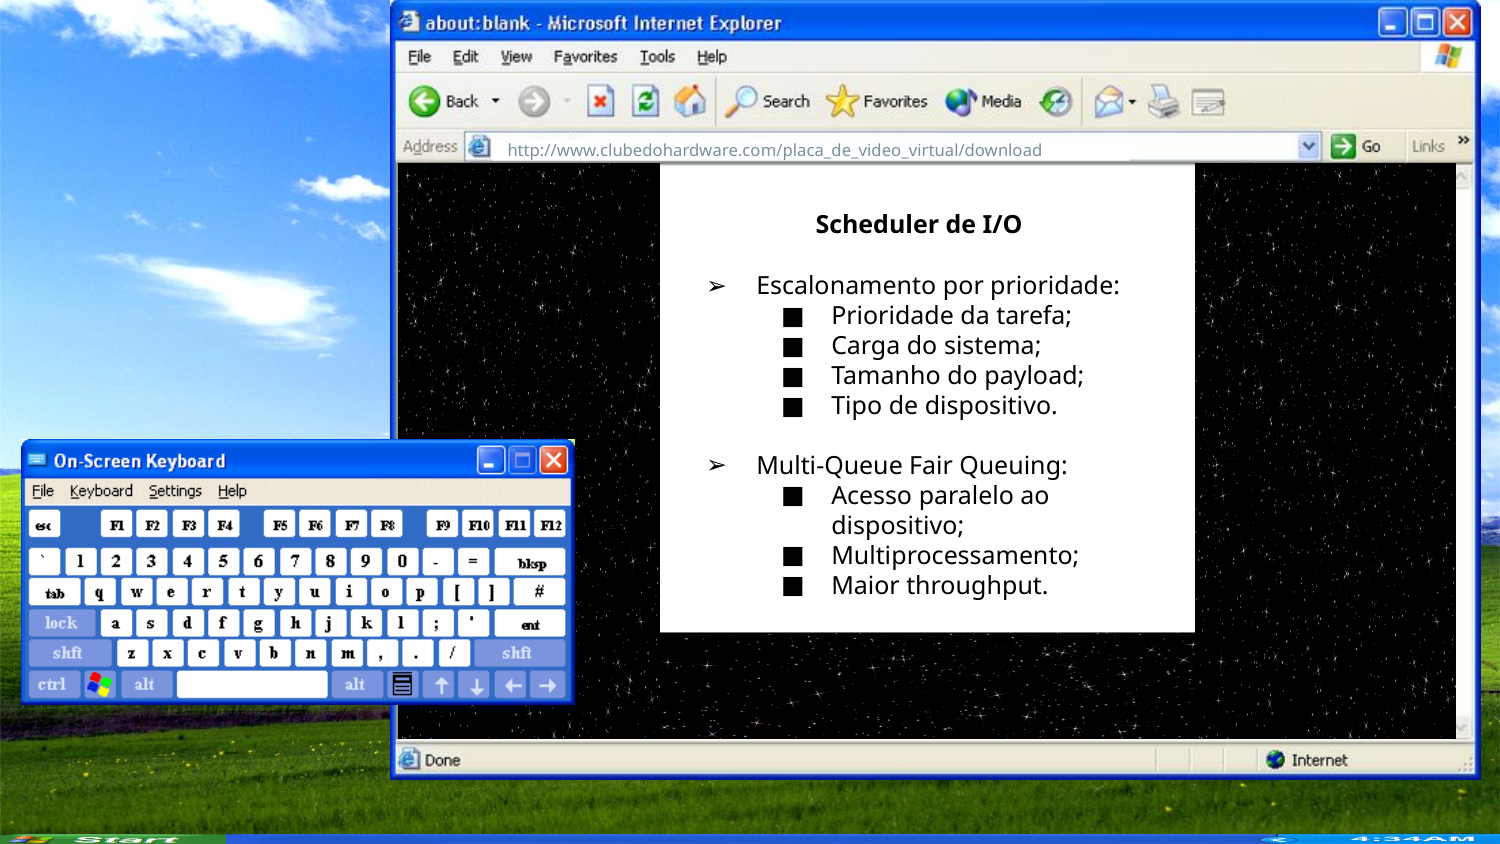

Scheduler de I/O
Escalonamento por prioridade:
Prioridade da tarefa;
Carga do sistema;
Tamanho do payload;
Tipo de dispositivo.
Multi-Queue Fair Queuing:
Acesso paralelo ao dispositivo;
Multiprocessamento;
Maior throughput.
http://www.clubedohardware.com/placa_de_video_virtual/download